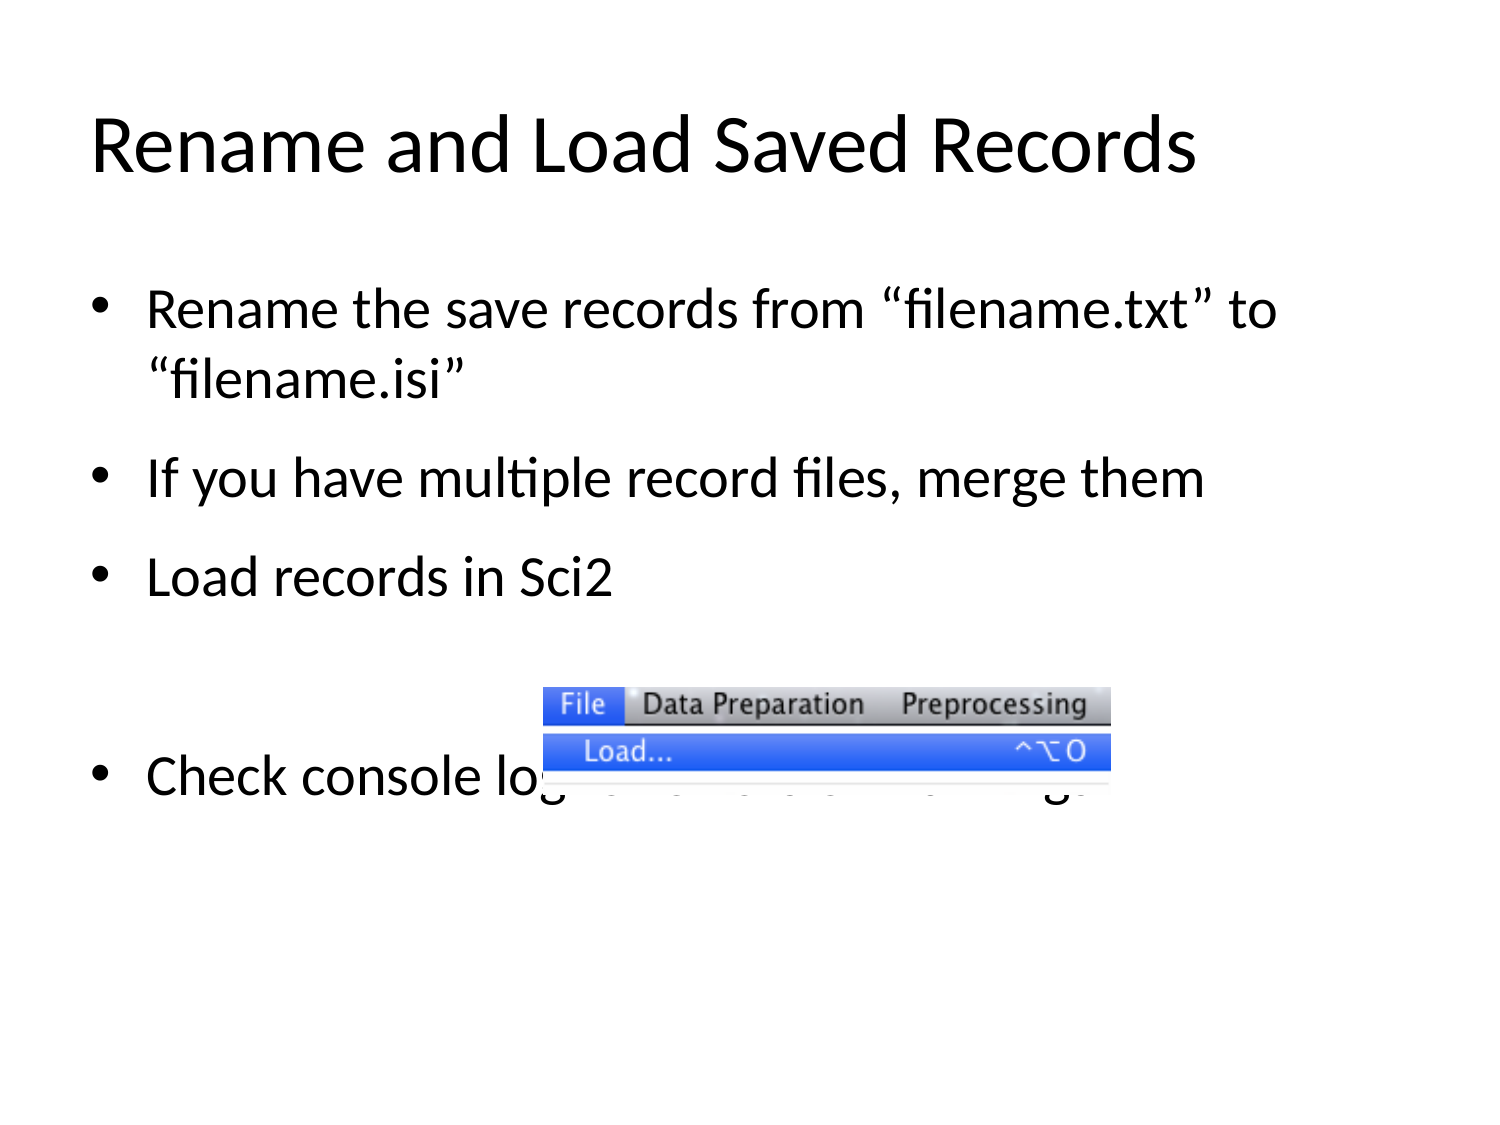

# Rename and Load Saved Records
Rename the save records from “filename.txt” to “filename.isi”
If you have multiple record files, merge them
Load records in Sci2
Check console log for errors or warnings